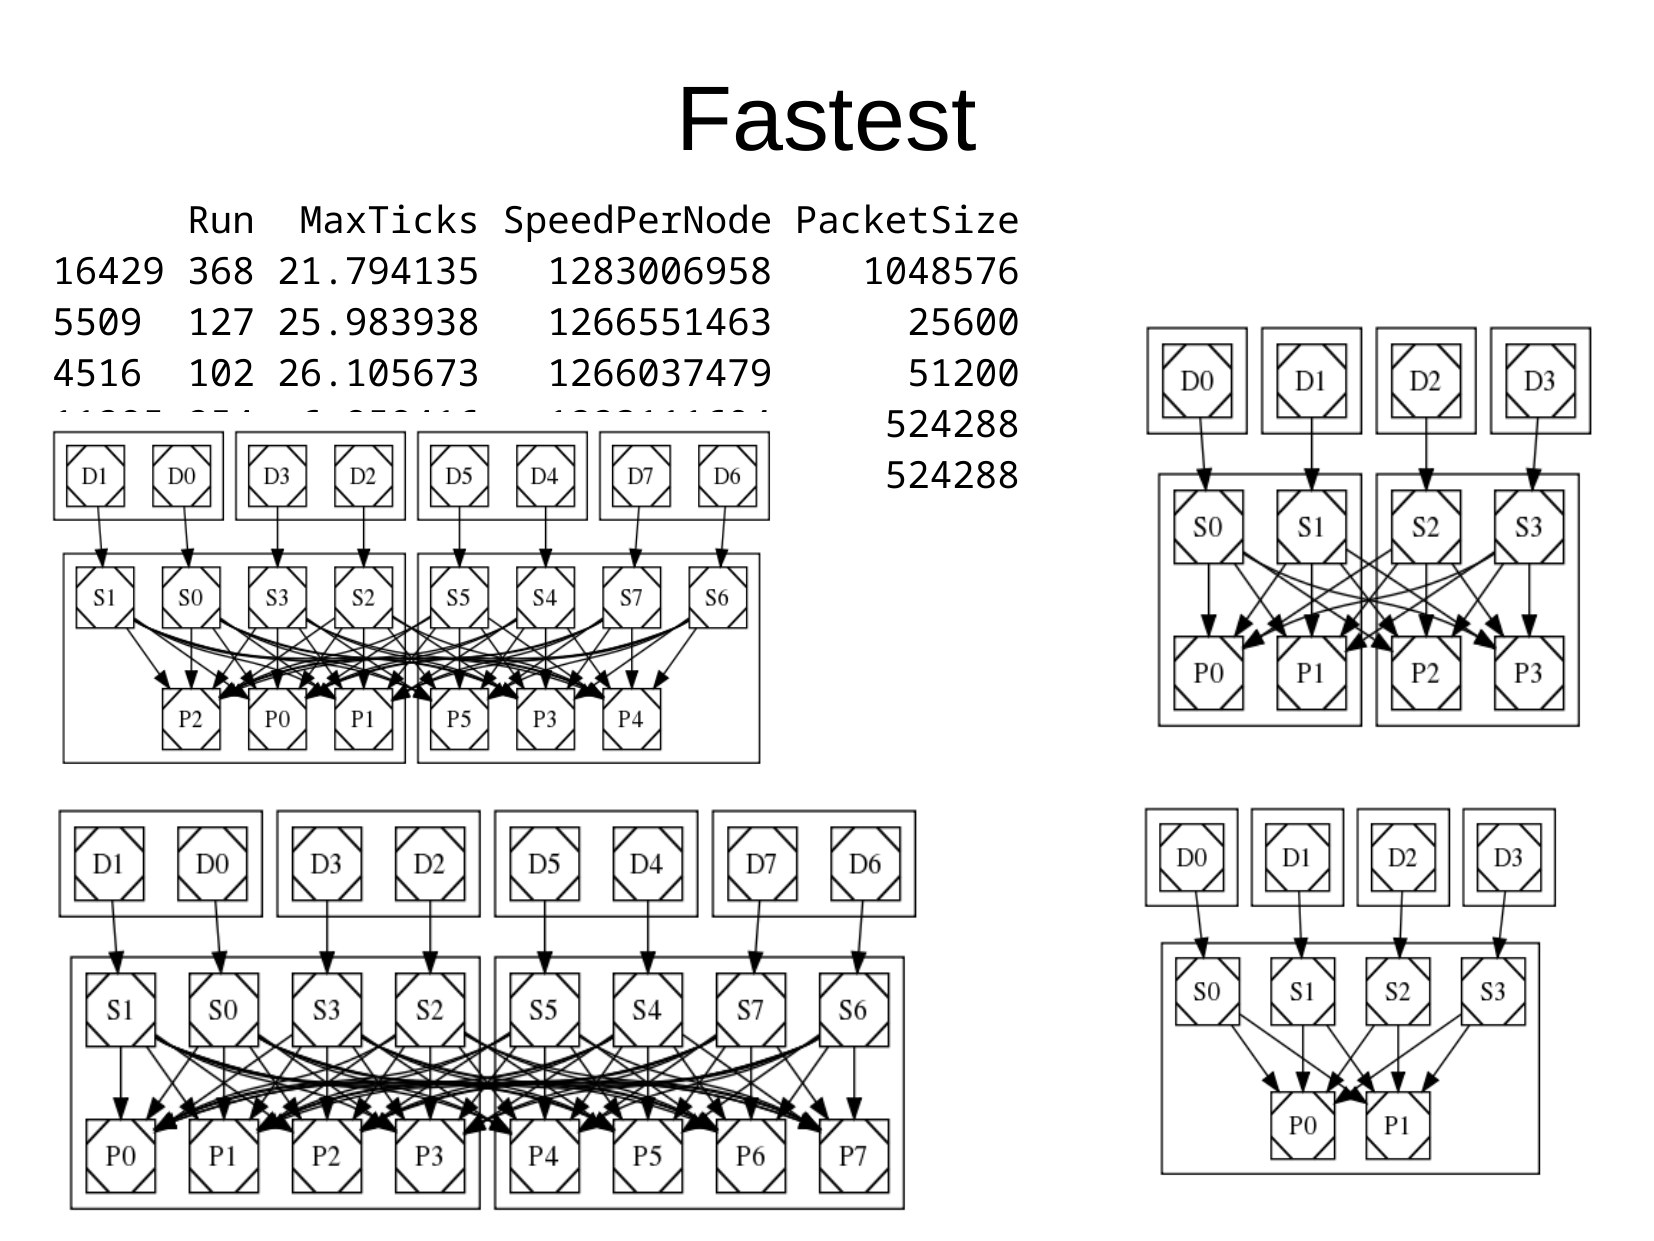

# Fastest
 Run MaxTicks SpeedPerNode PacketSize
16429 368 21.794135 1283006958 1048576
5509 127 25.983938 1266551463 25600
4516 102 26.105673 1266037479 51200
11295 254 6.858416 1223111604 524288
11313 255 7.096857 1182017323 524288